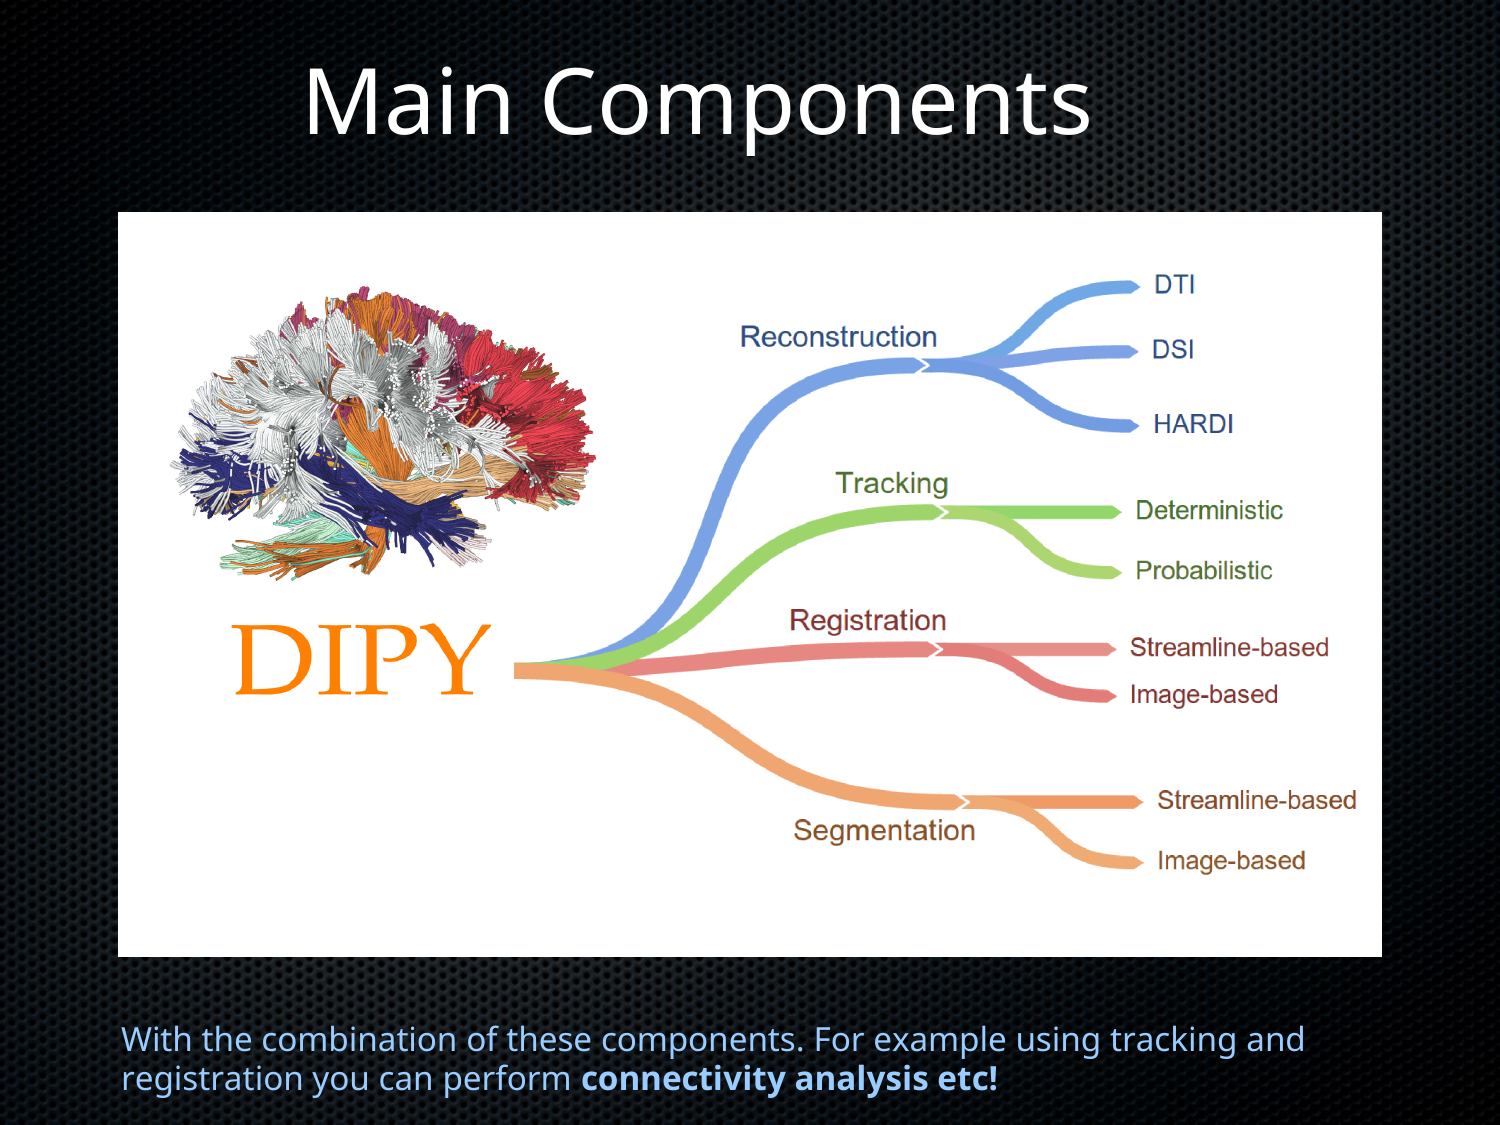

Main Components
With the combination of these components. For example using tracking and registration you can perform connectivity analysis etc!